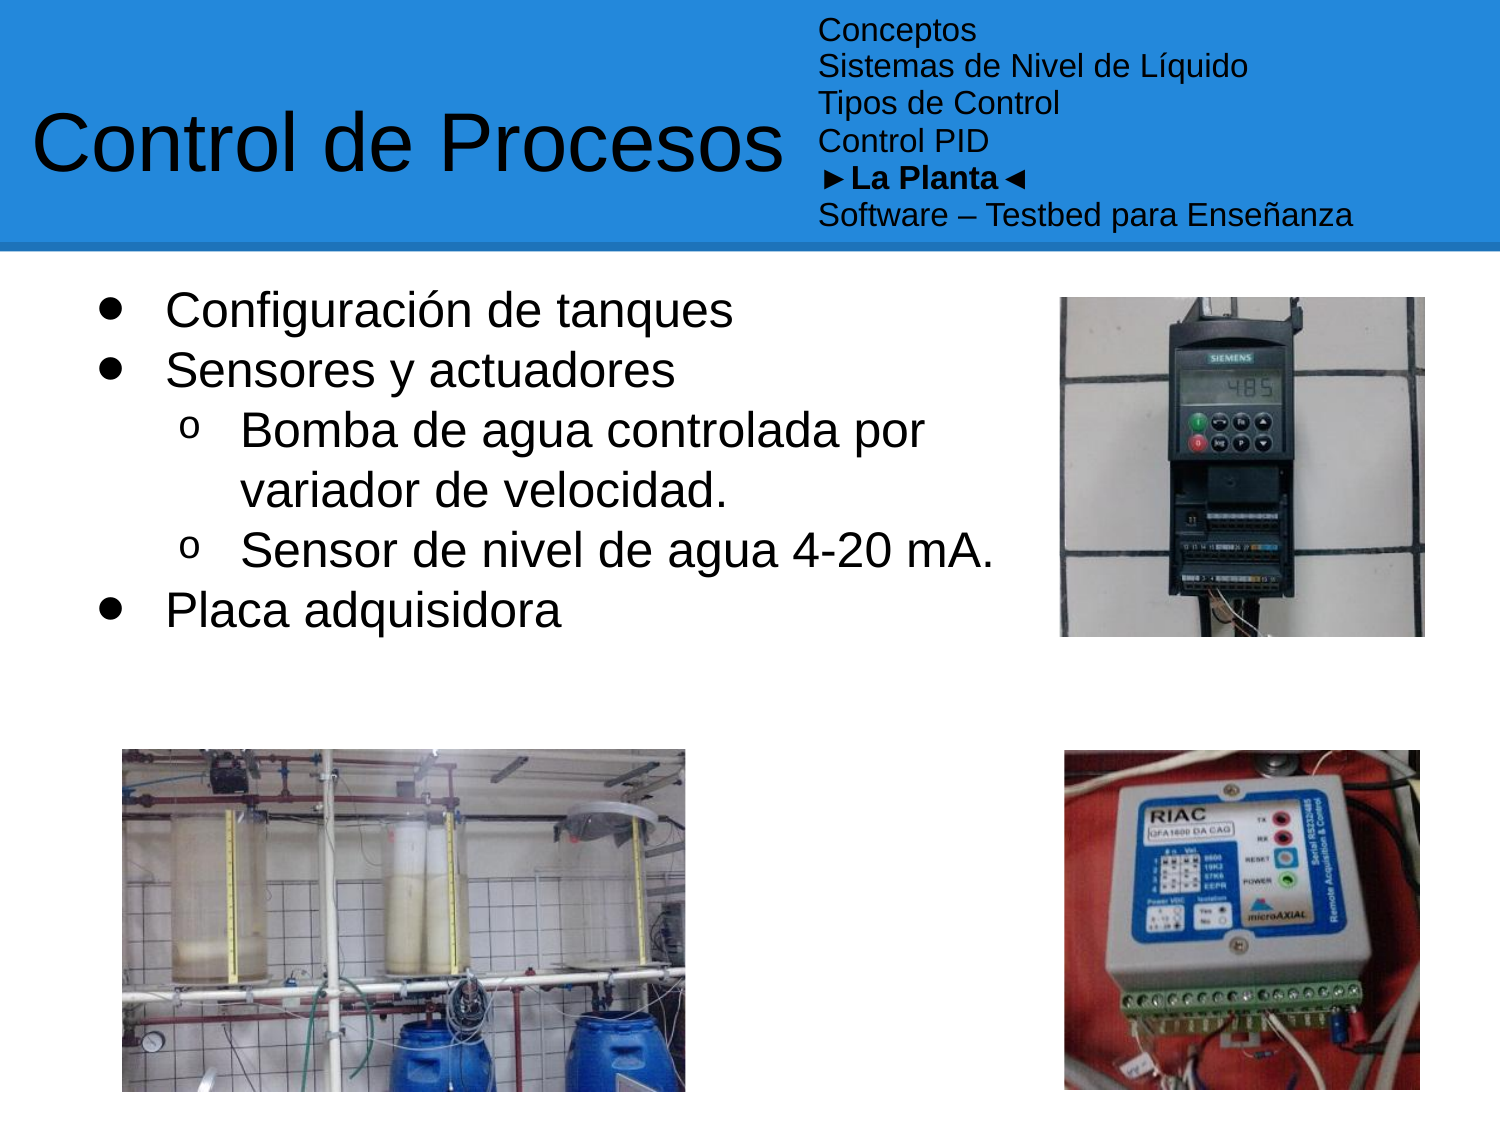

Conceptos
Sistemas de Nivel de Líquido
Tipos de Control
Control PID
►La Planta◄
Software – Testbed para Enseñanza
Control de Procesos
# Configuración de tanques
Sensores y actuadores
Bomba de agua controlada por variador de velocidad.
Sensor de nivel de agua 4-20 mA.
Placa adquisidora